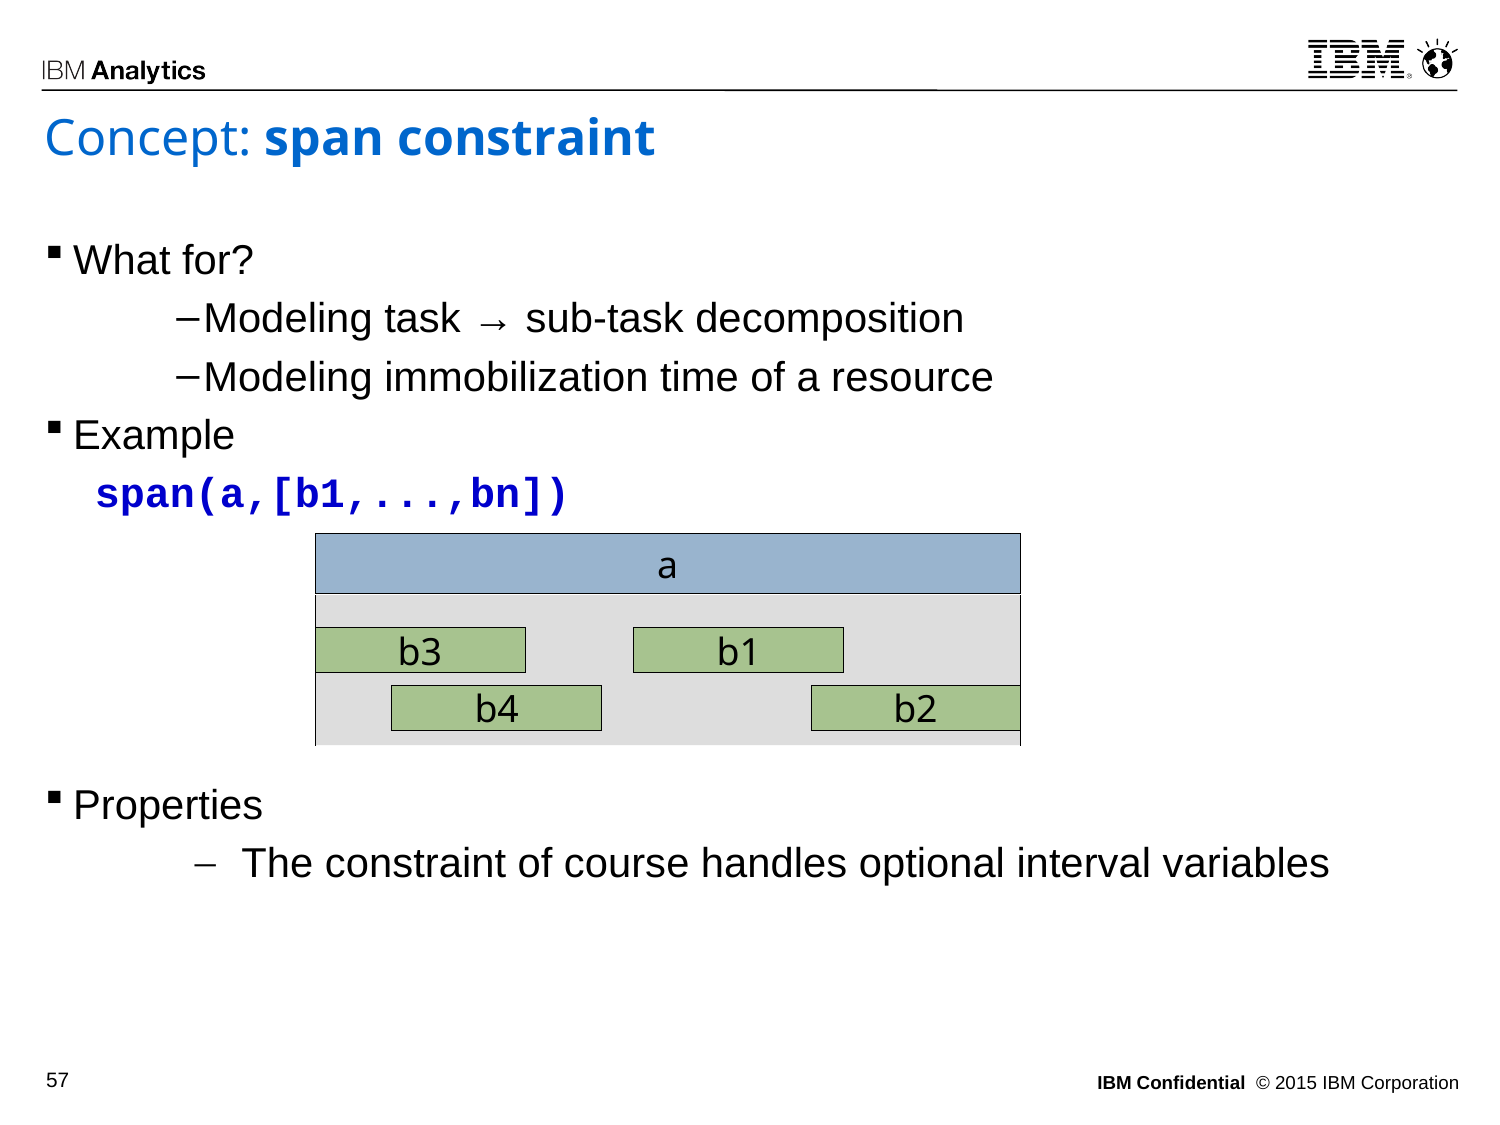

# Concept: span constraint
What for?
Modeling task → sub-task decomposition
Modeling immobilization time of a resource
Example
 span(a,[b1,...,bn])
Properties
The constraint of course handles optional interval variables
a
b3
b1
b4
b2